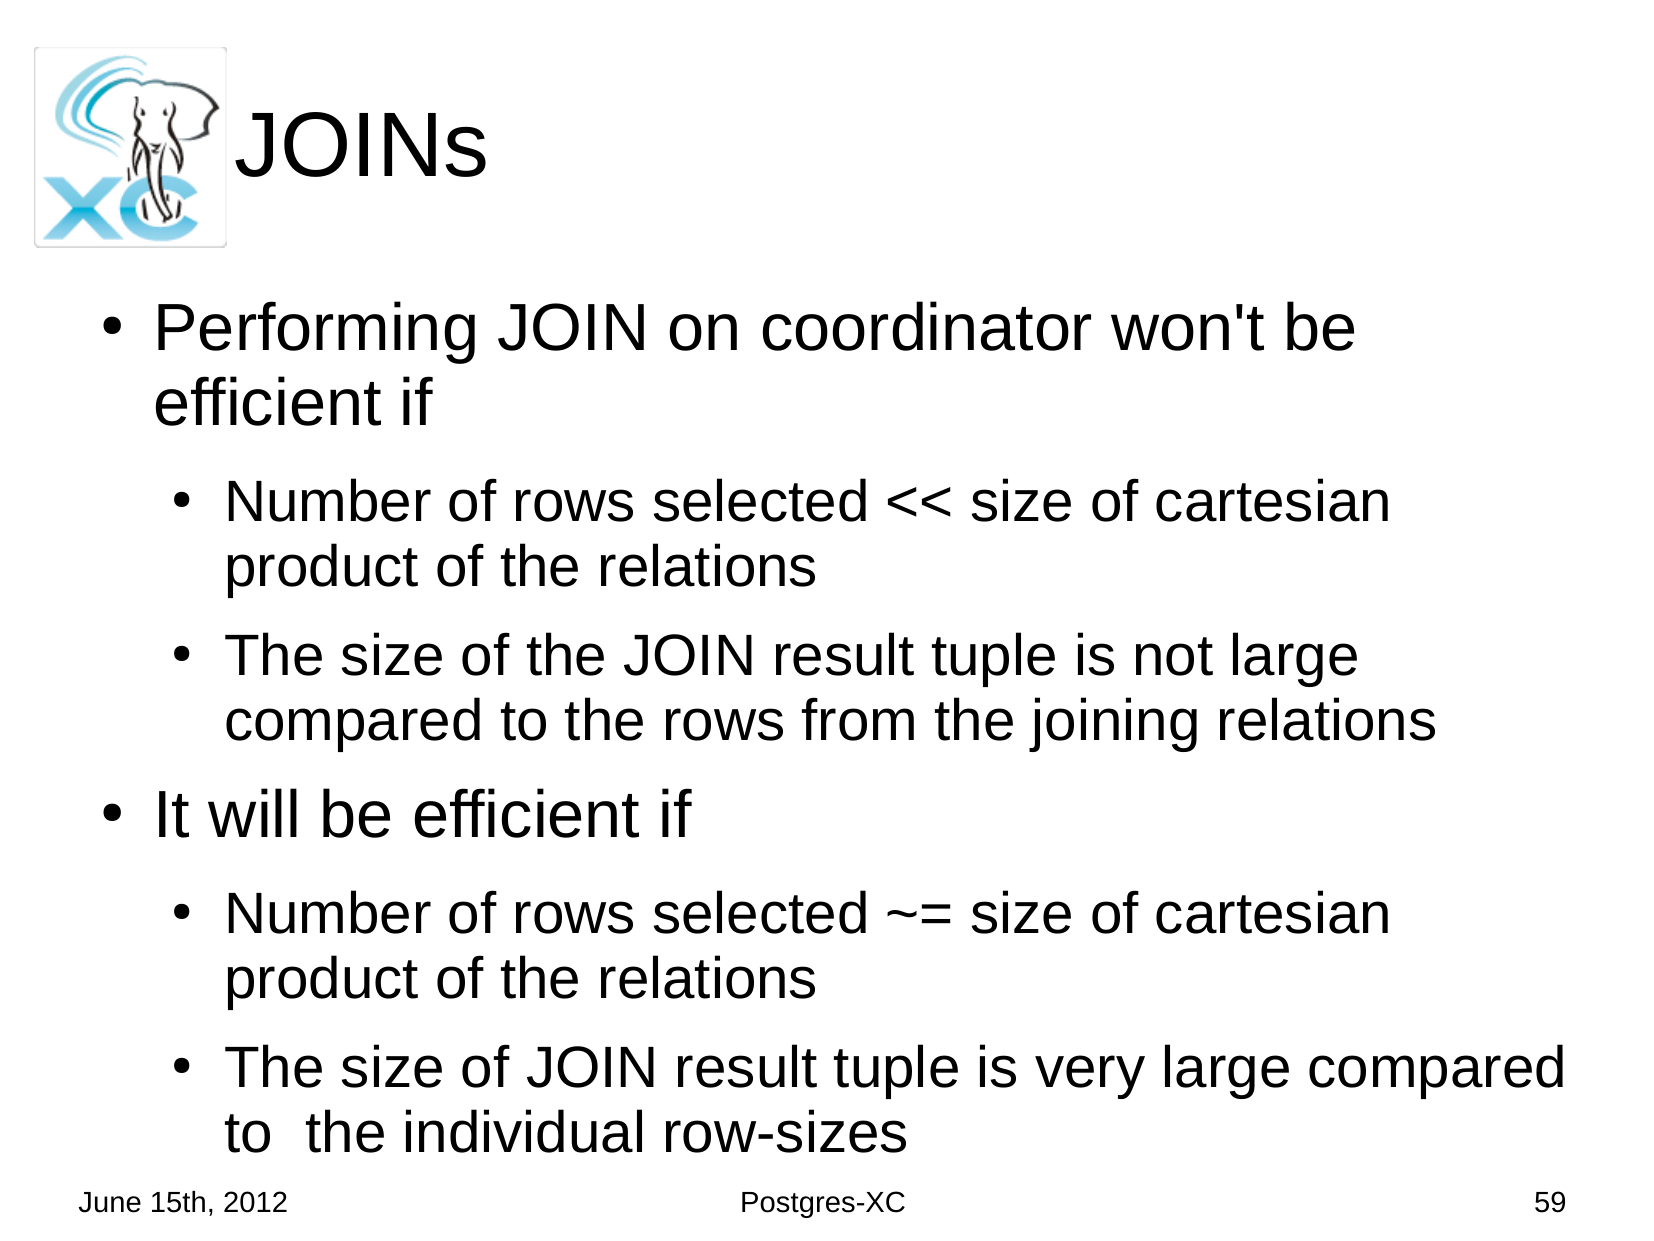

# JOINs
Performing JOIN on coordinator won't be efficient if
Number of rows selected << size of cartesian product of the relations
The size of the JOIN result tuple is not large compared to the rows from the joining relations
It will be efficient if
Number of rows selected ~= size of cartesian product of the relations
The size of JOIN result tuple is very large compared to the individual row-sizes
59